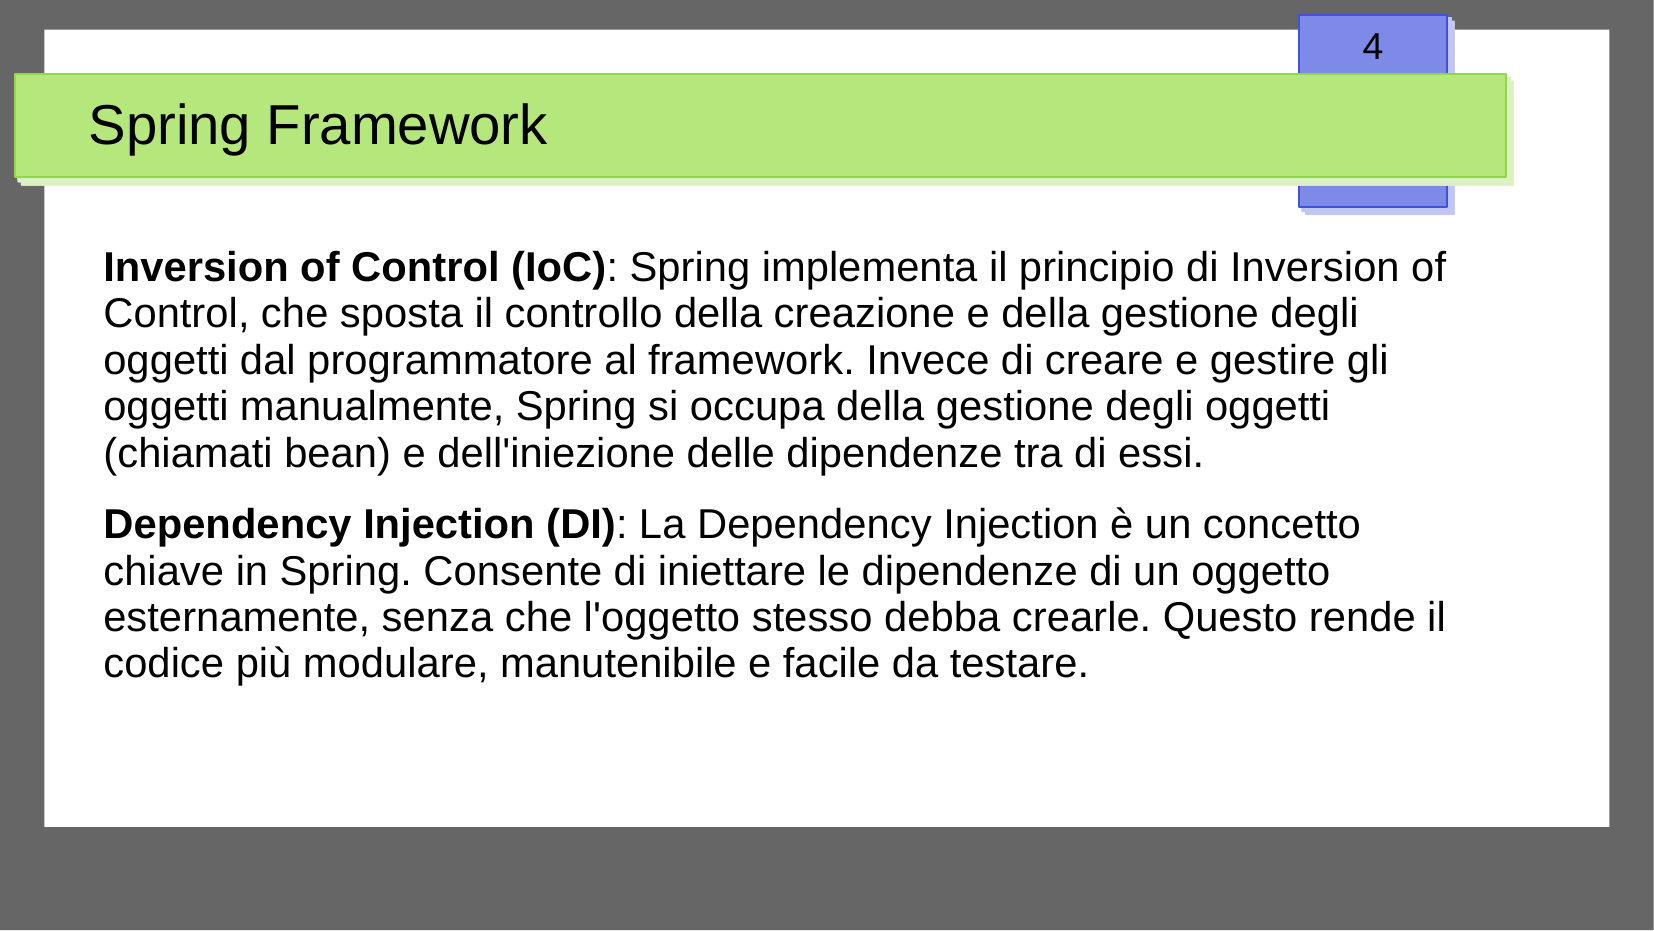

# Spring Framework
Inversion of Control (IoC): Spring implementa il principio di Inversion of Control, che sposta il controllo della creazione e della gestione degli oggetti dal programmatore al framework. Invece di creare e gestire gli oggetti manualmente, Spring si occupa della gestione degli oggetti (chiamati bean) e dell'iniezione delle dipendenze tra di essi.
Dependency Injection (DI): La Dependency Injection è un concetto chiave in Spring. Consente di iniettare le dipendenze di un oggetto esternamente, senza che l'oggetto stesso debba crearle. Questo rende il codice più modulare, manutenibile e facile da testare.